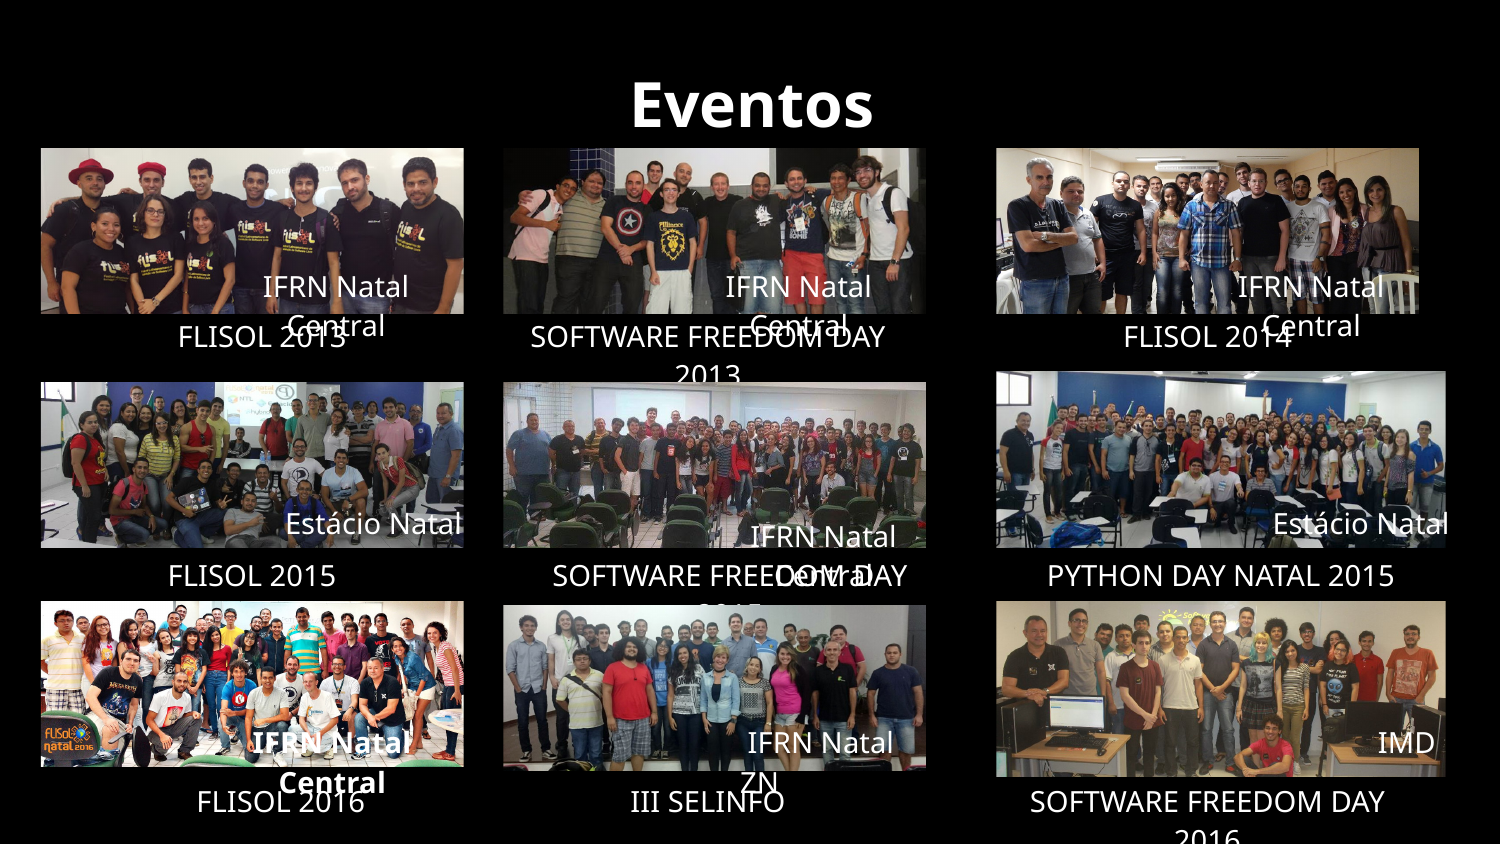

Eventos
IFRN Natal Central
IFRN Natal Central
IFRN Natal Central
FLISOL 2013
SOFTWARE FREEDOM DAY 2013
FLISOL 2014
Estácio Natal
Estácio Natal
IFRN Natal Central
FLISOL 2015
SOFTWARE FREEDOM DAY 2015
PYTHON DAY NATAL 2015
IFRN Natal Central
 IFRN Natal ZN
IMD
FLISOL 2016
III SELINFO
SOFTWARE FREEDOM DAY 2016